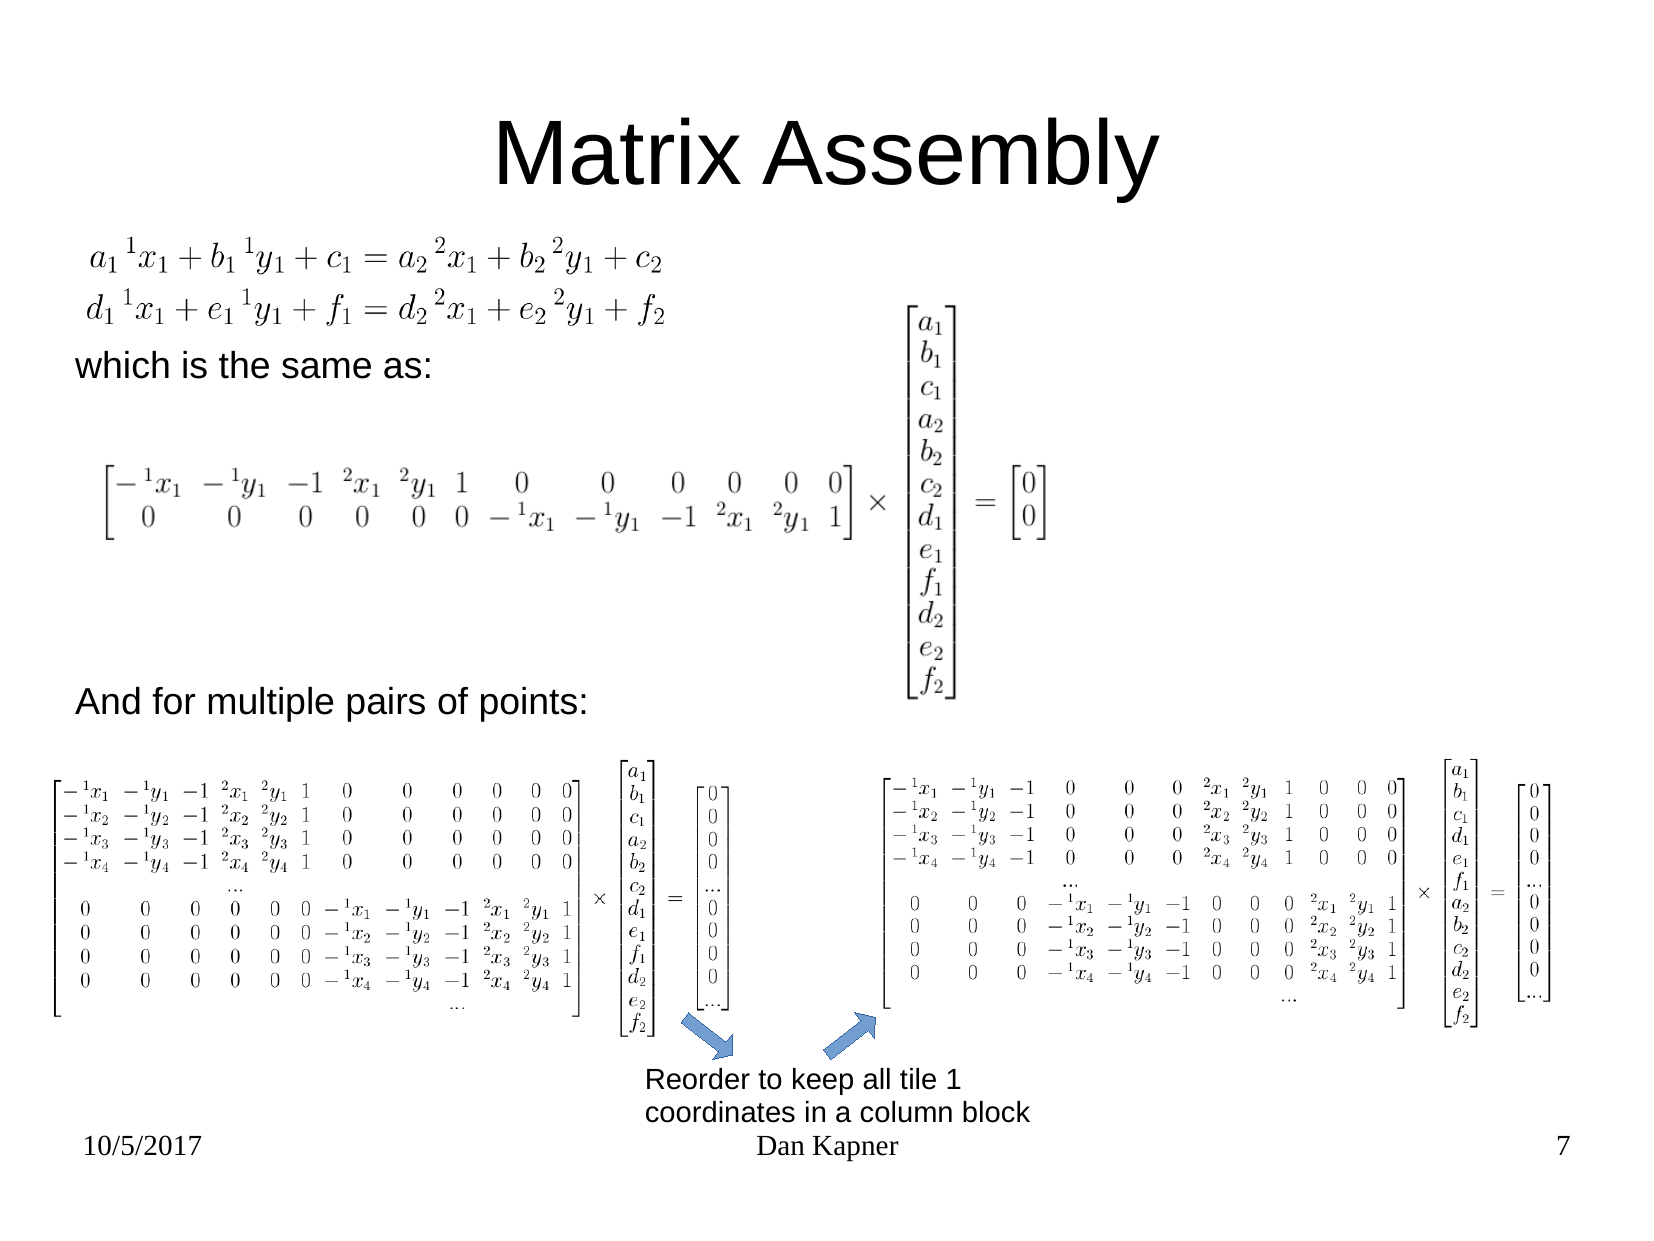

# Matrix Assembly
which is the same as:
And for multiple pairs of points:
Reorder to keep all tile 1 coordinates in a column block
10/5/2017
Dan Kapner
7